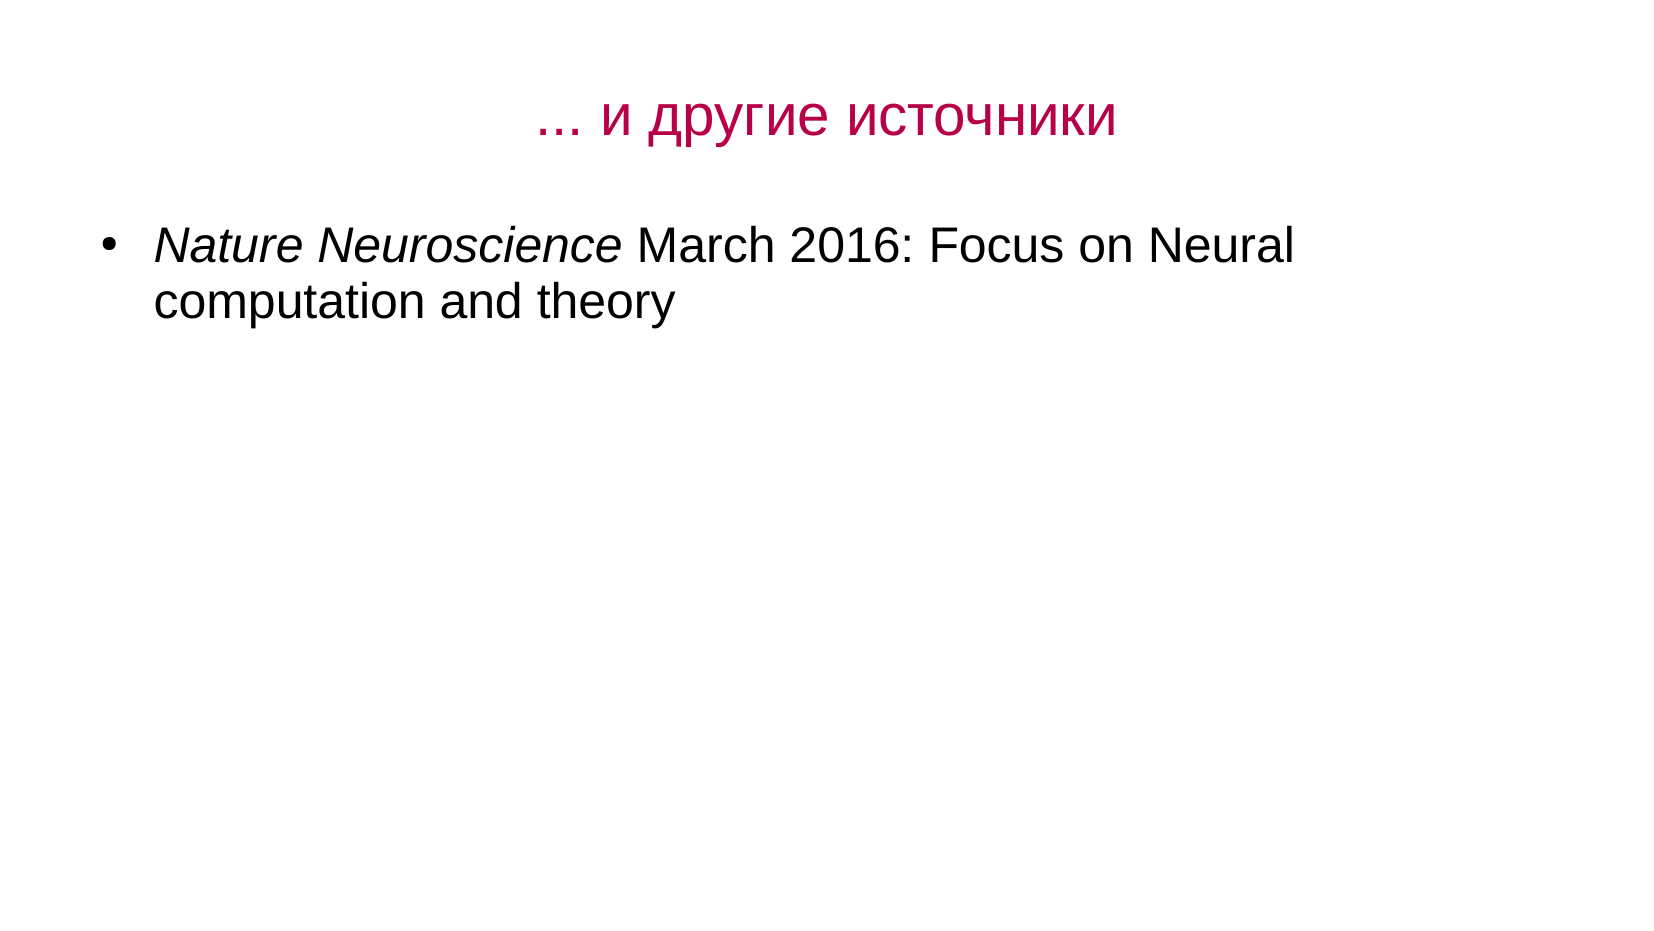

# ... и другие источники
Nature Neuroscience March 2016: Focus on Neural computation and theory